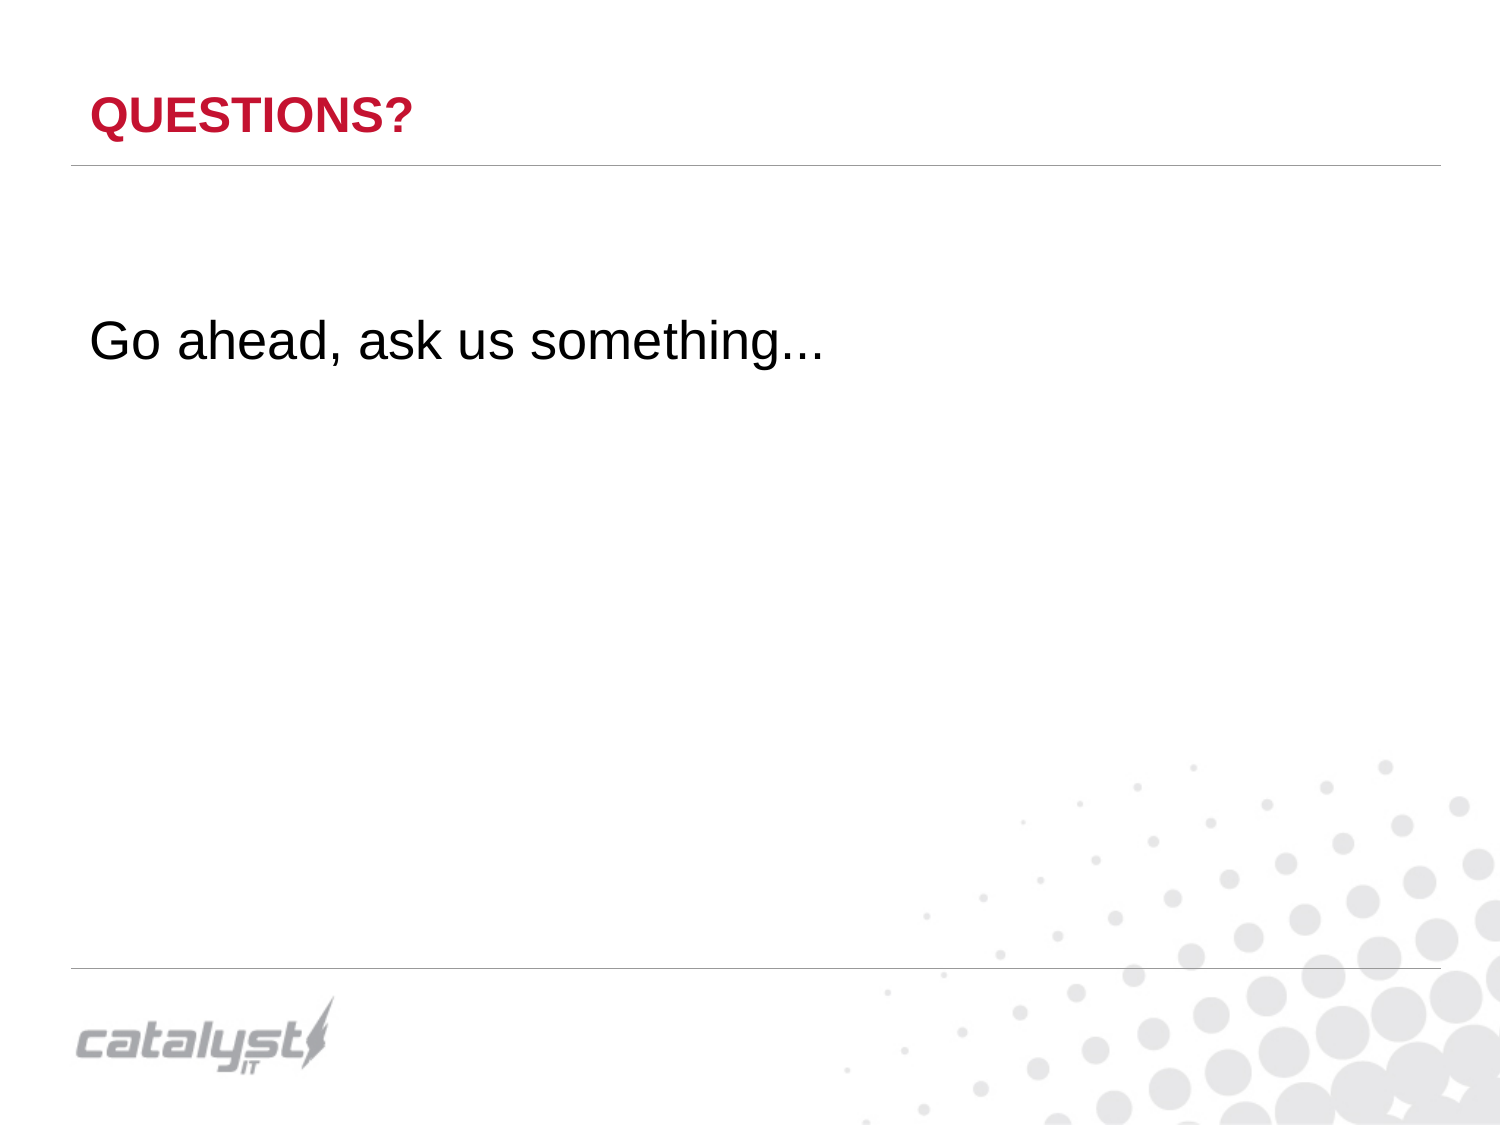

# QUESTIONS?
Go ahead, ask us something...